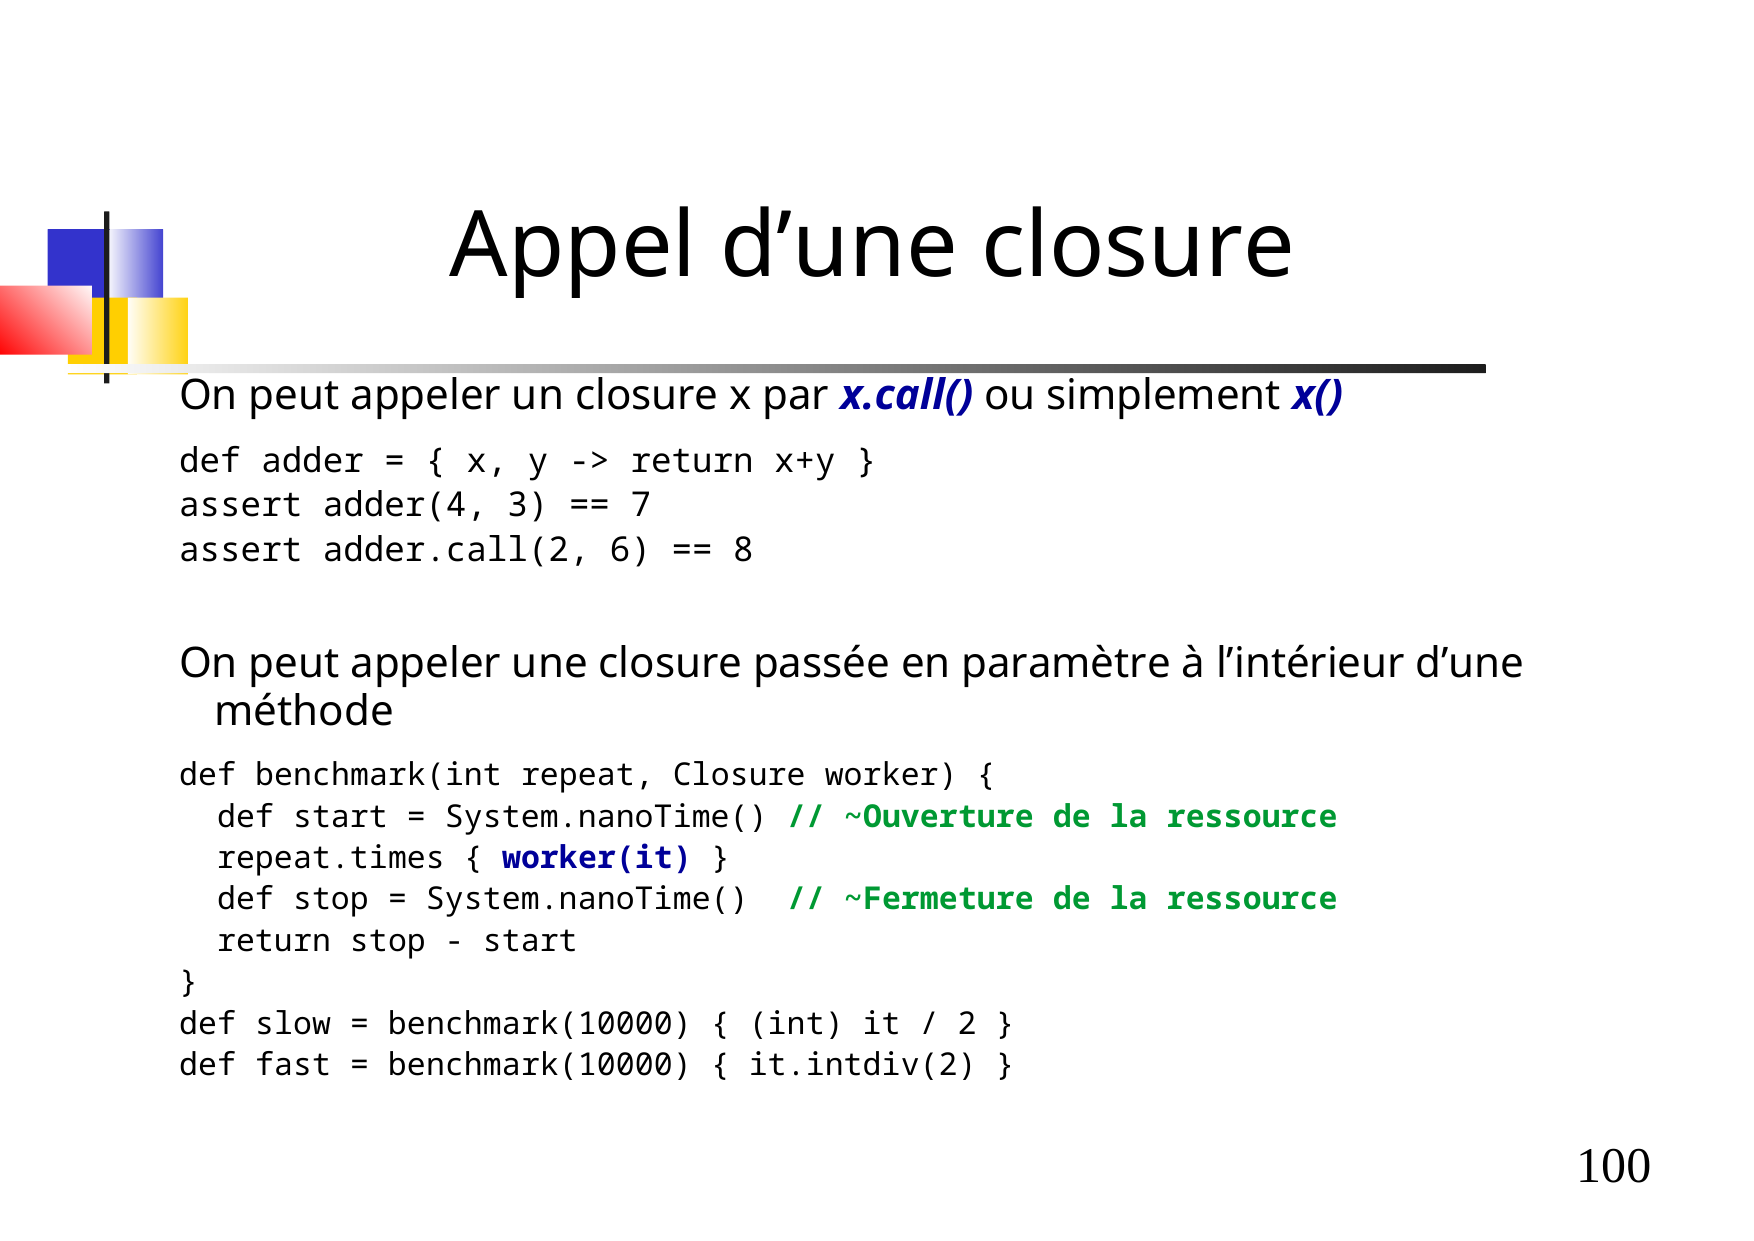

# Appel d’une closure
On peut appeler un closure x par x.call() ou simplement x()
def adder = { x, y -> return x+y }
assert adder(4, 3) == 7
assert adder.call(2, 6) == 8
On peut appeler une closure passée en paramètre à l’intérieur d’une méthode
def benchmark(int repeat, Closure worker) {
 def start = System.nanoTime() // ~Ouverture de la ressource
 repeat.times { worker(it) }
 def stop = System.nanoTime() // ~Fermeture de la ressource
 return stop - start
}
def slow = benchmark(10000) { (int) it / 2 }
def fast = benchmark(10000) { it.intdiv(2) }